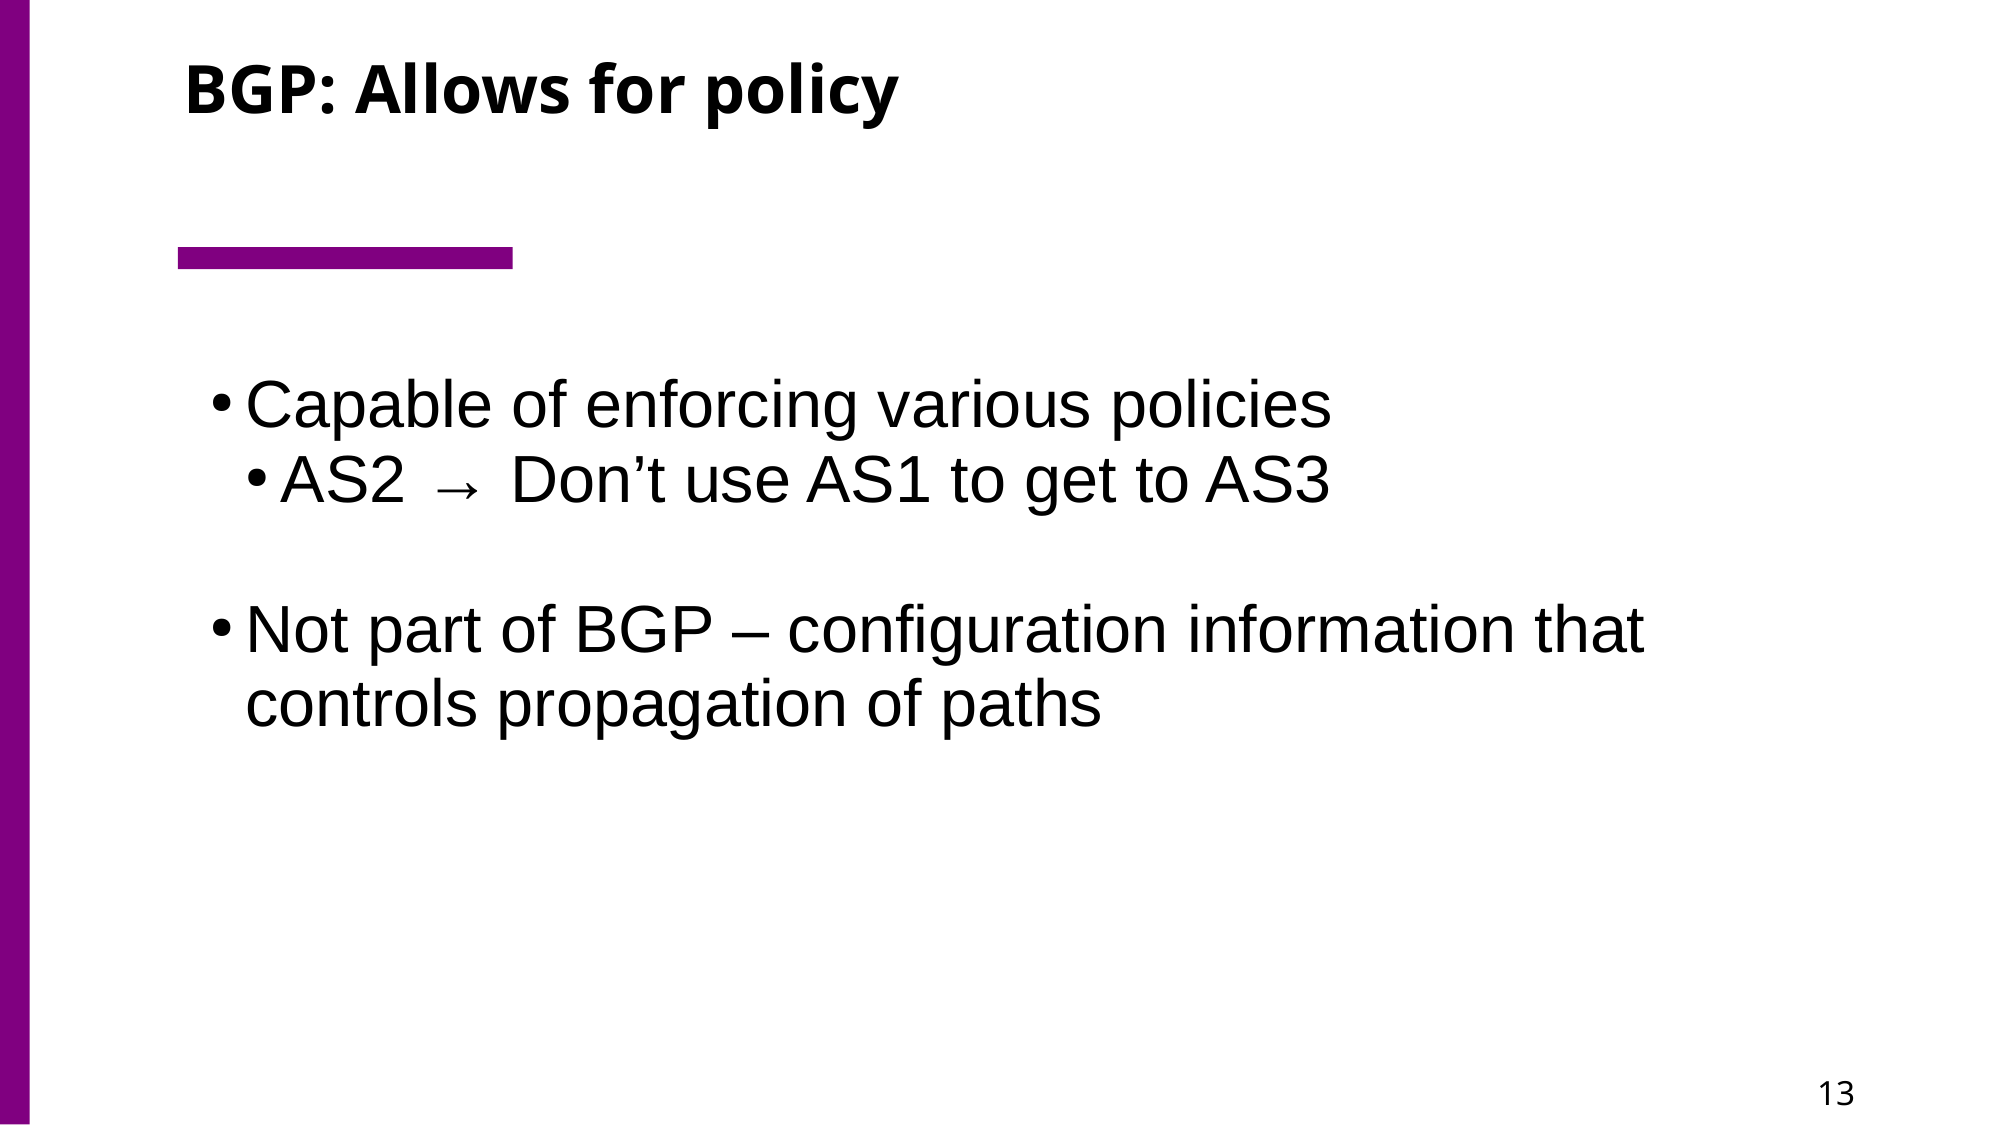

# BGP: Allows for policy
Capable of enforcing various policies
AS2 → Don’t use AS1 to get to AS3
Not part of BGP – configuration information that controls propagation of paths